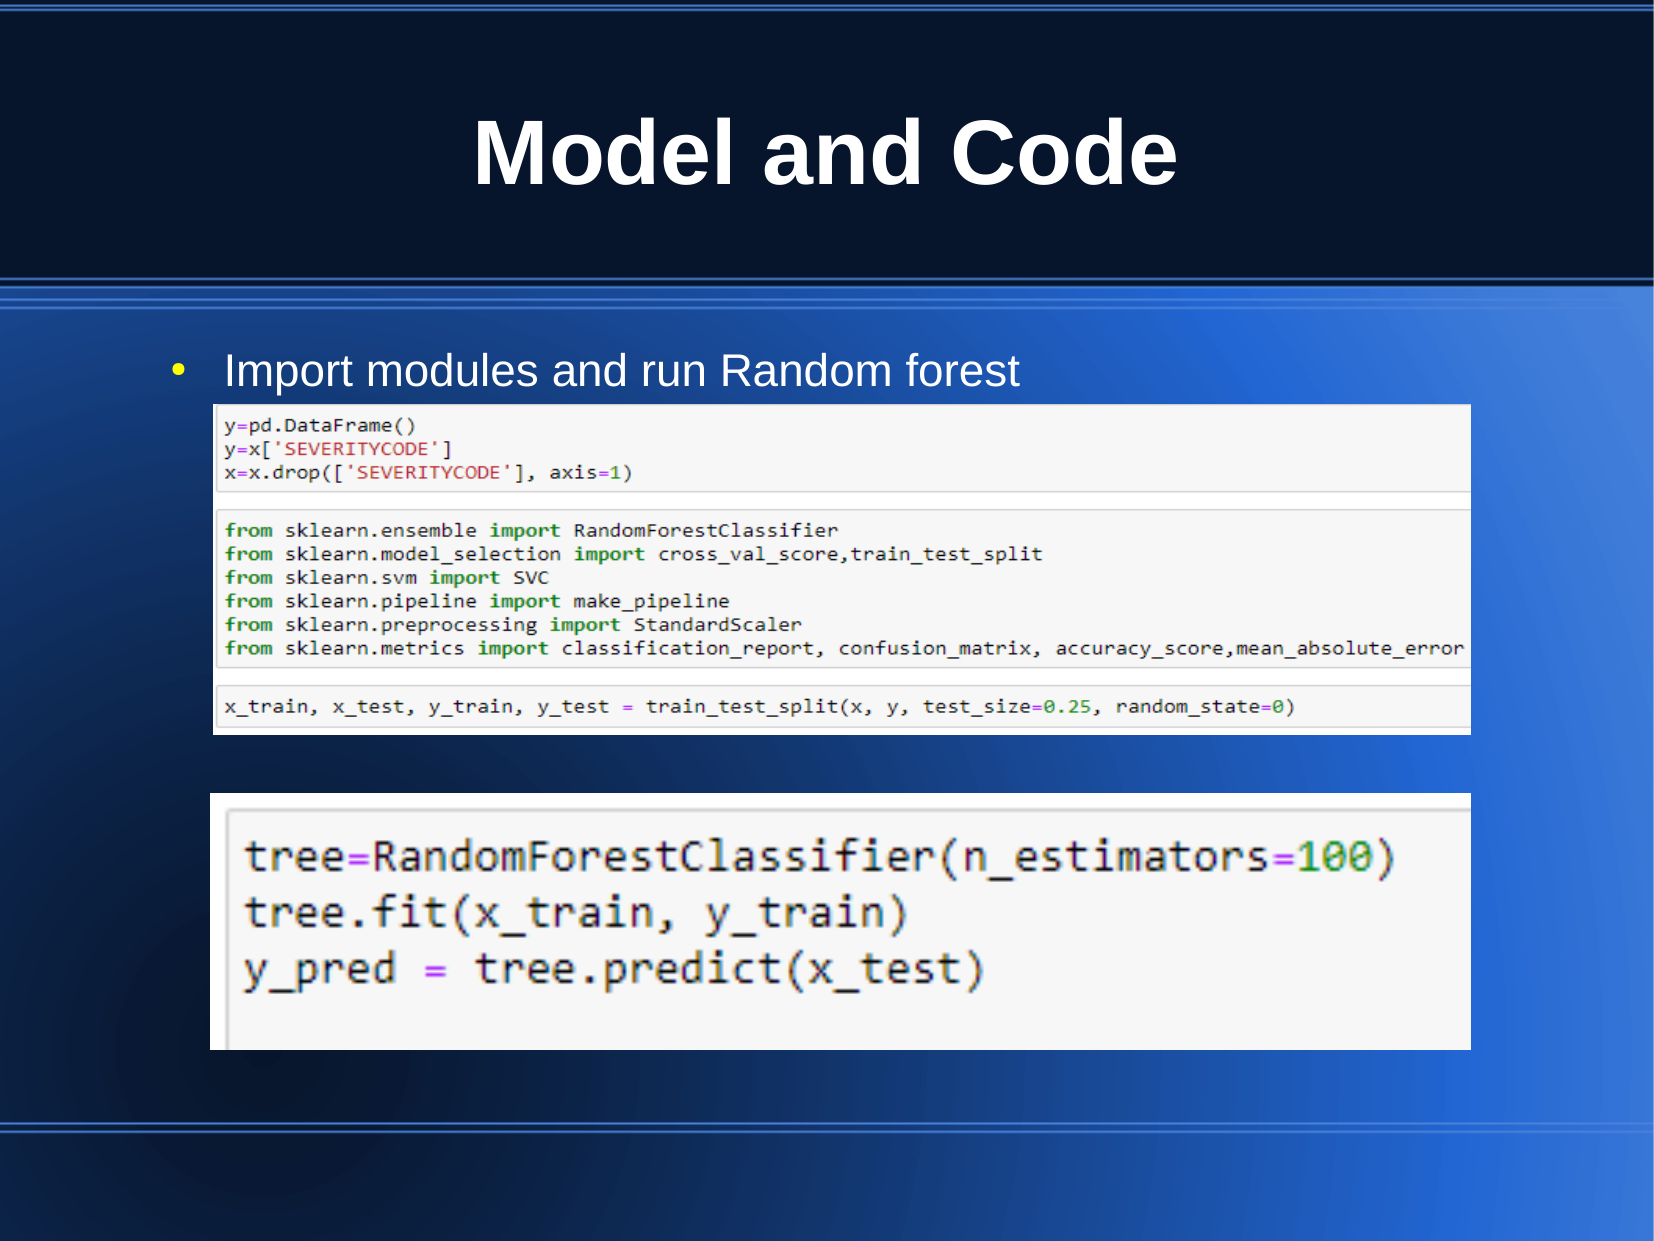

# Model and Code
Import modules and run Random forest